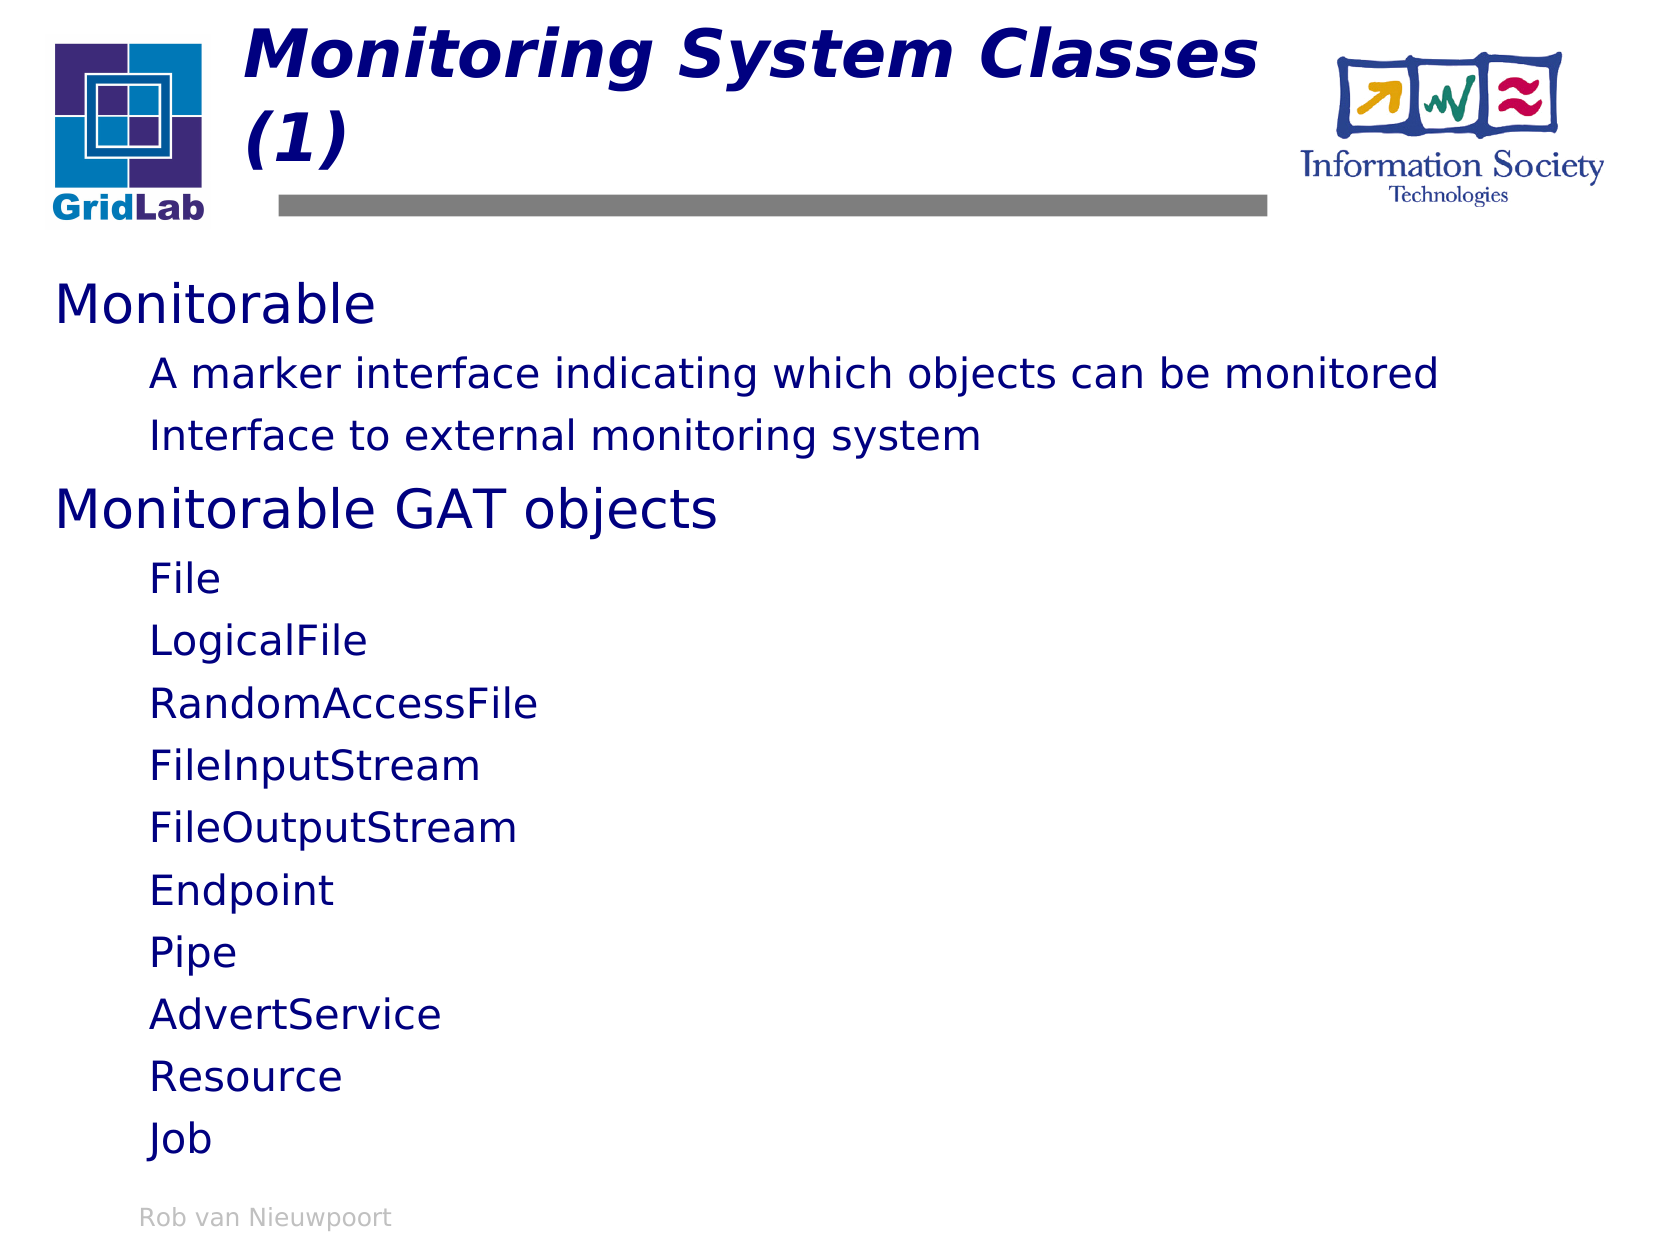

# Monitoring System Classes (1)
Monitorable
A marker interface indicating which objects can be monitored
Interface to external monitoring system
Monitorable GAT objects
File
LogicalFile
RandomAccessFile
FileInputStream
FileOutputStream
Endpoint
Pipe
AdvertService
Resource
Job